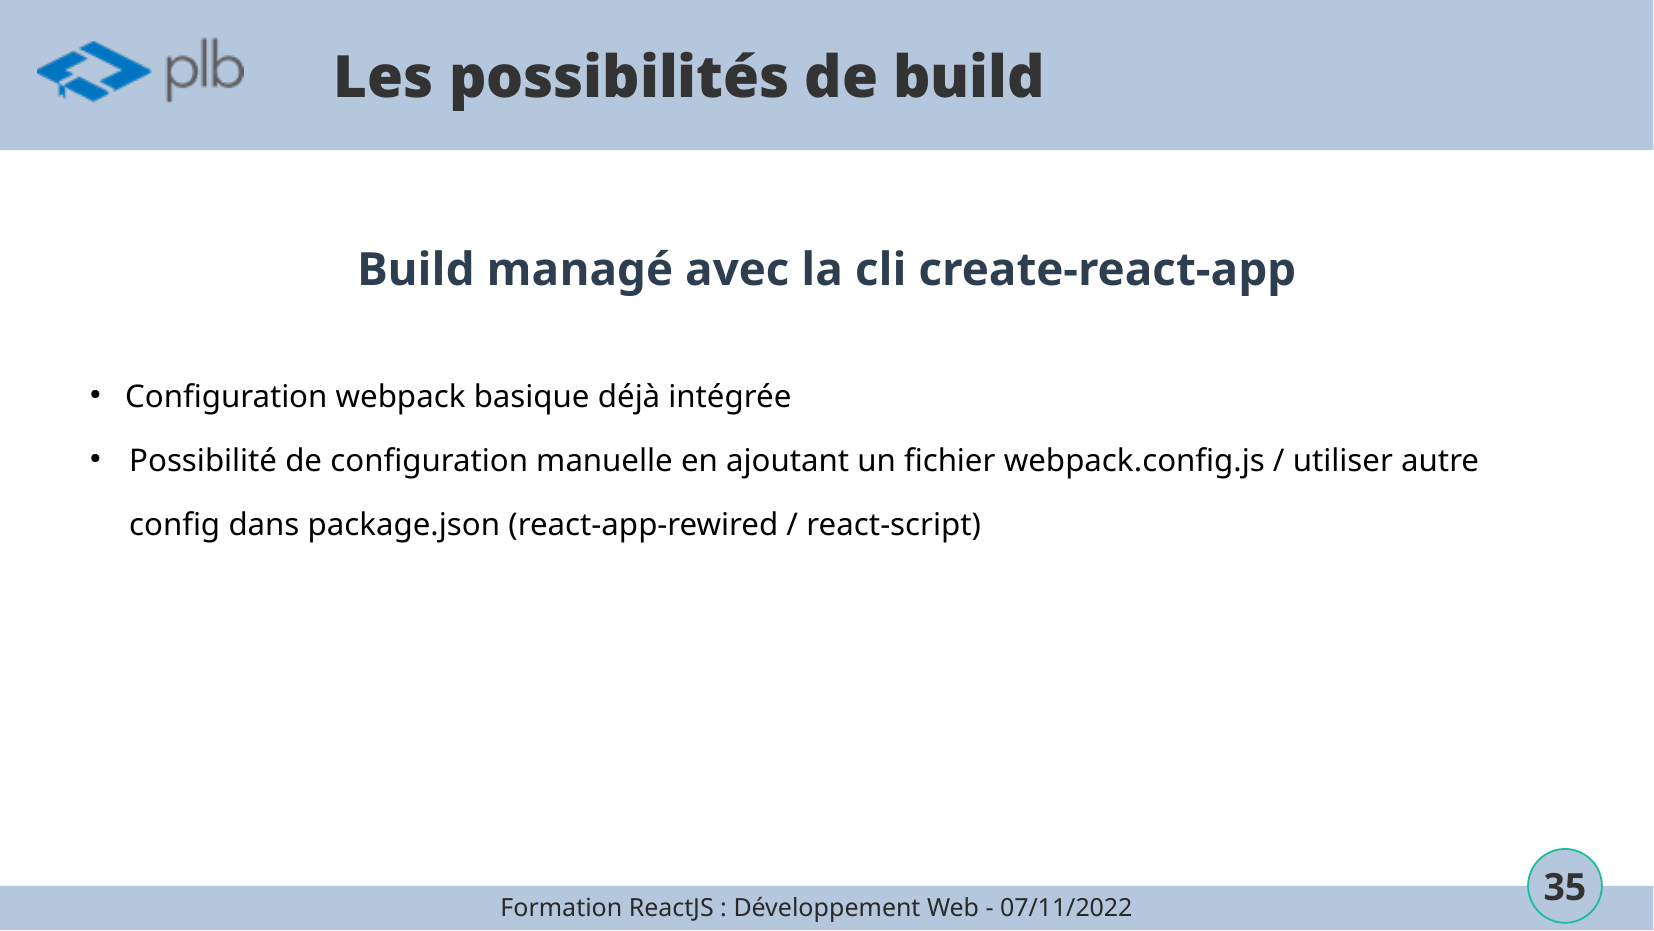

# Les possibilités de build
Build managé avec la cli create-react-app
Configuration webpack basique déjà intégrée
Possibilité de configuration manuelle en ajoutant un fichier webpack.config.js / utiliser autre config dans package.json (react-app-rewired / react-script)
Formation ReactJS : Développement Web - 07/11/2022